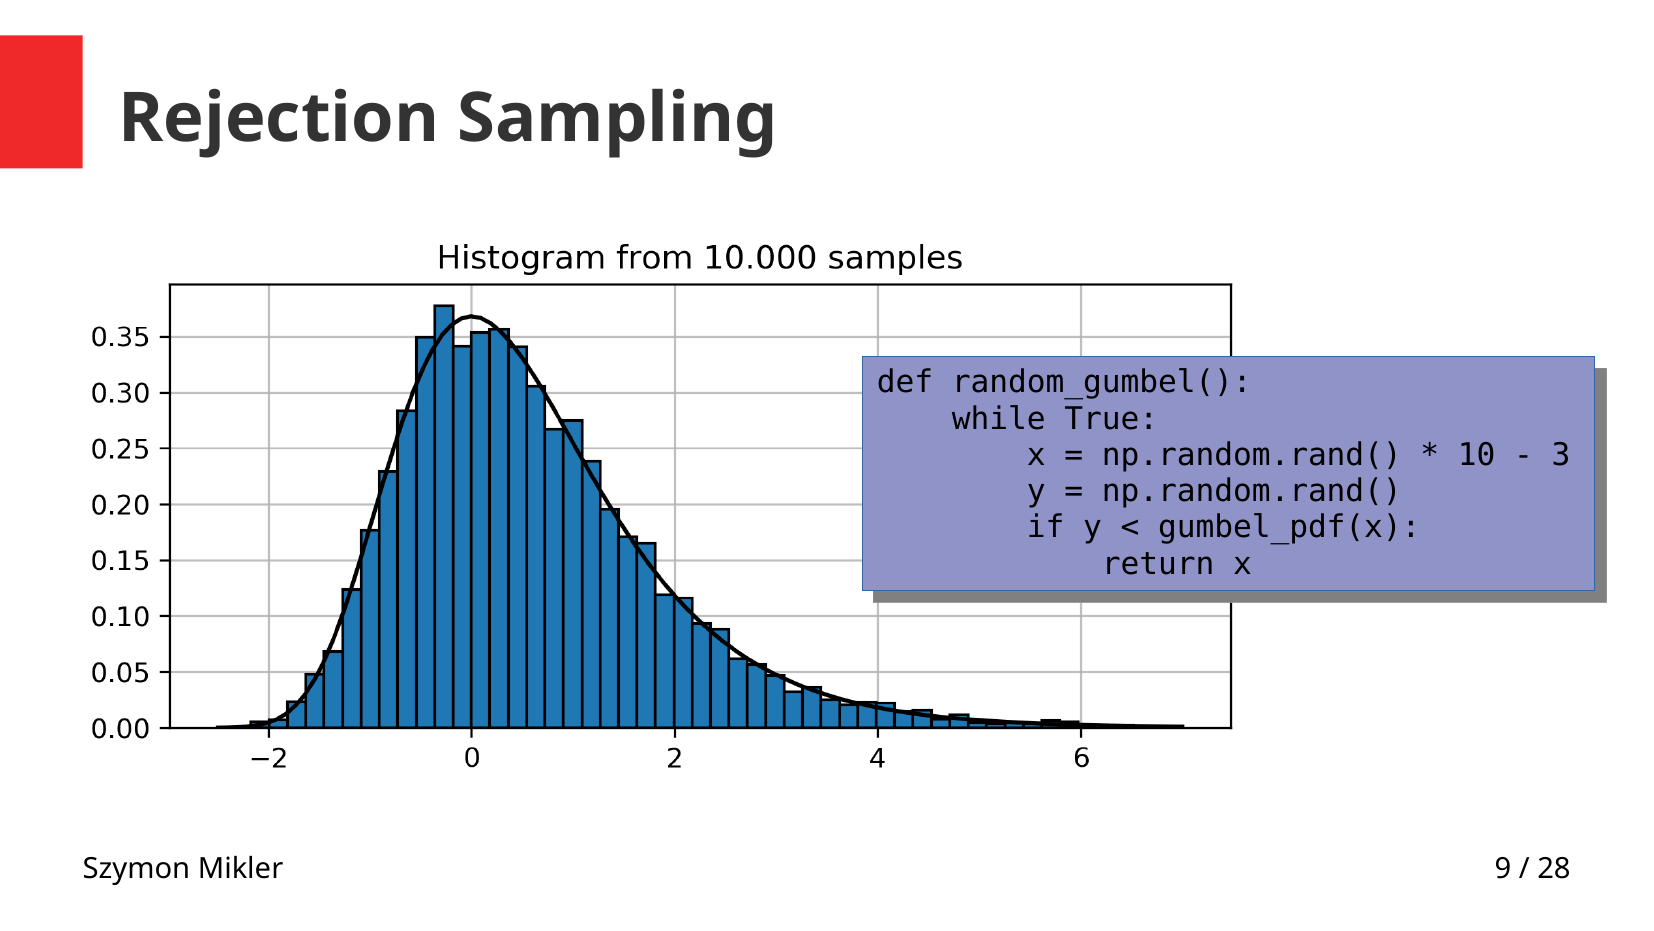

# Rejection Sampling
def random_gumbel():
 while True:
 x = np.random.rand() * 10 - 3
 y = np.random.rand()
 if y < gumbel_pdf(x):
 return x
Szymon Mikler
9